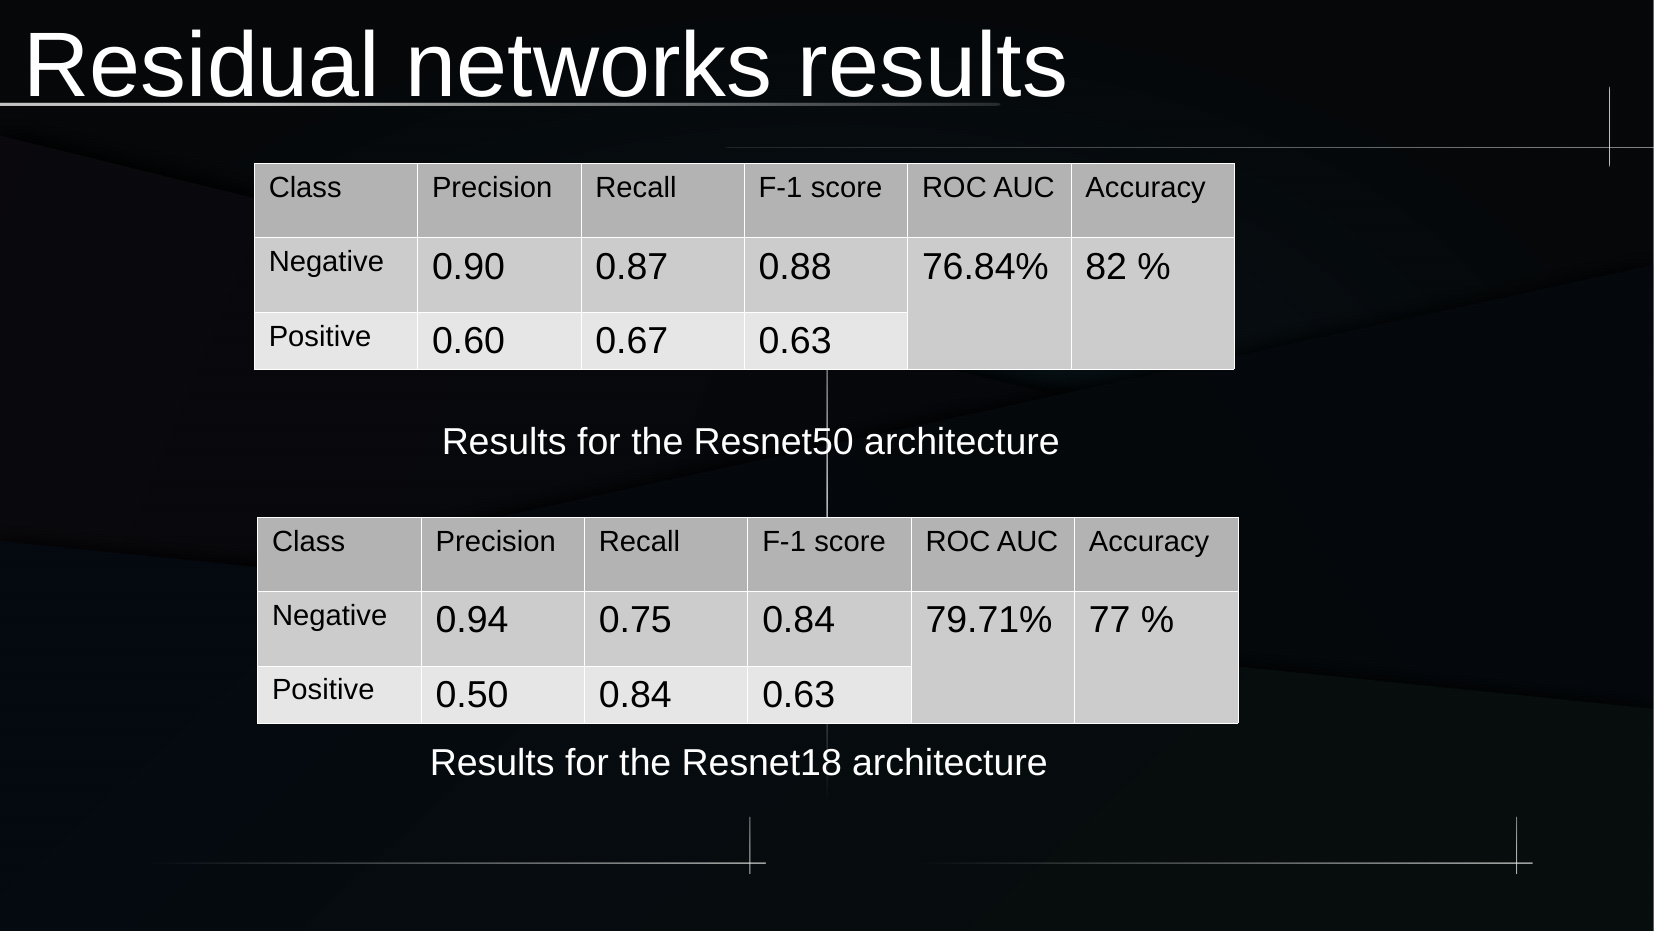

# Residual networks results
| Class | Precision | Recall | F-1 score | ROC AUC | Accuracy |
| --- | --- | --- | --- | --- | --- |
| Negative | 0.90 | 0.87 | 0.88 | 76.84% | 82 % |
| Positive | 0.60 | 0.67 | 0.63 | | |
Results for the Resnet50 architecture
| Class | Precision | Recall | F-1 score | ROC AUC | Accuracy |
| --- | --- | --- | --- | --- | --- |
| Negative | 0.94 | 0.75 | 0.84 | 79.71% | 77 % |
| Positive | 0.50 | 0.84 | 0.63 | | |
Results for the Resnet18 architecture